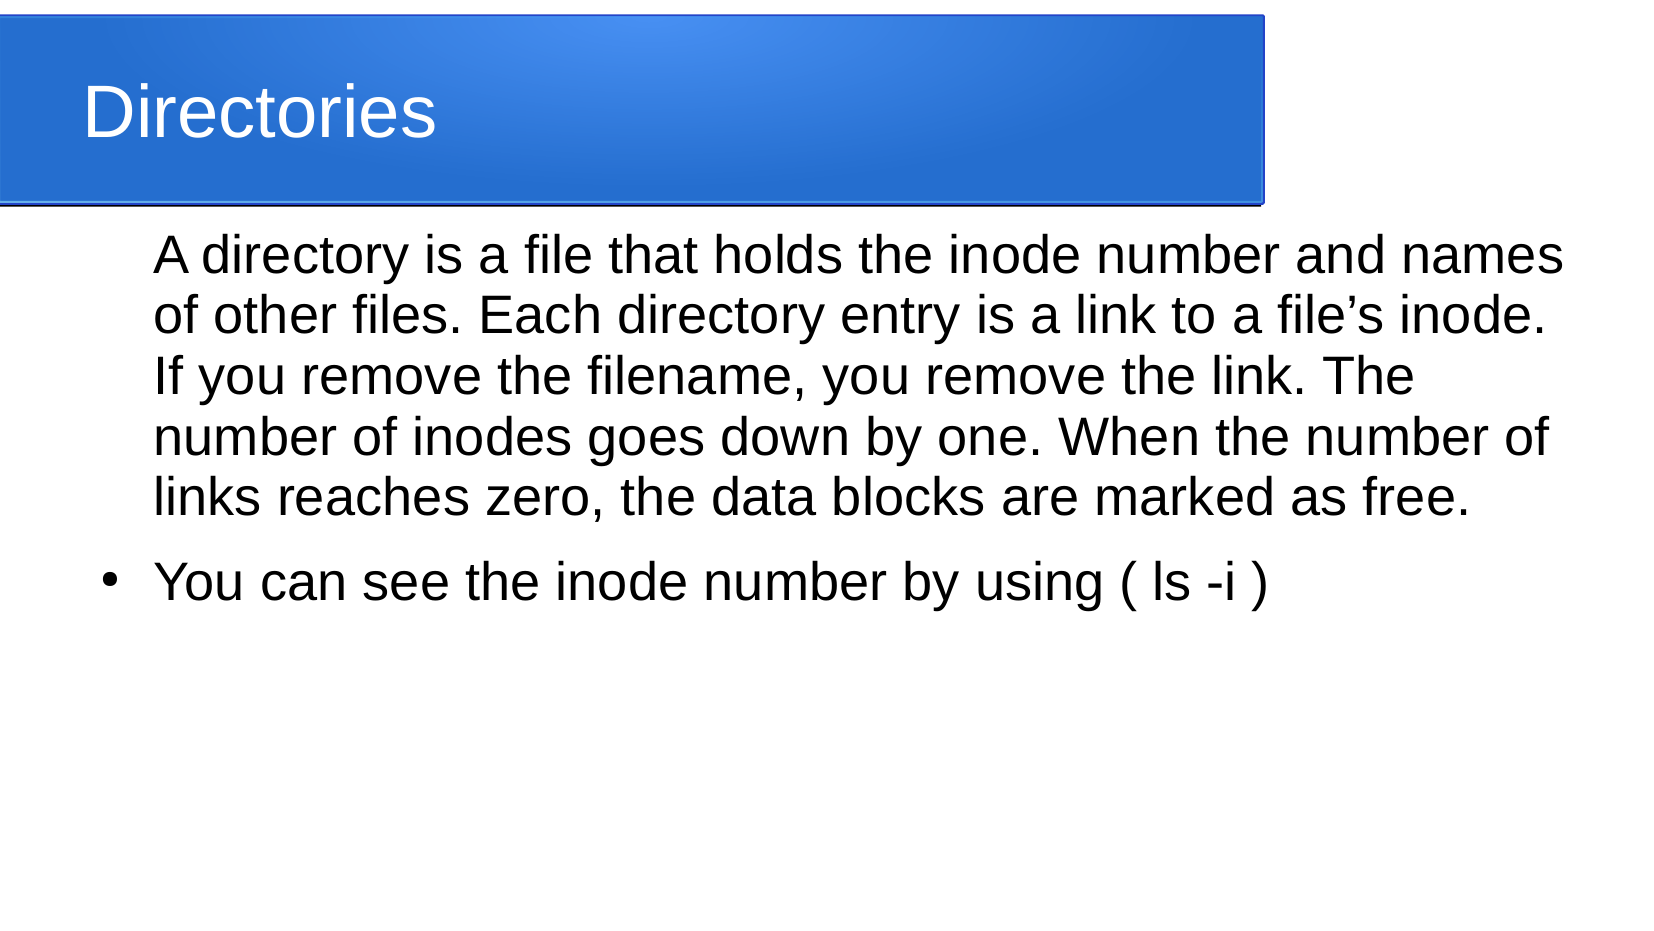

# Directories
A directory is a file that holds the inode number and names of other files. Each directory entry is a link to a file’s inode. If you remove the filename, you remove the link. The number of inodes goes down by one. When the number of links reaches zero, the data blocks are marked as free.
You can see the inode number by using ( ls -i )